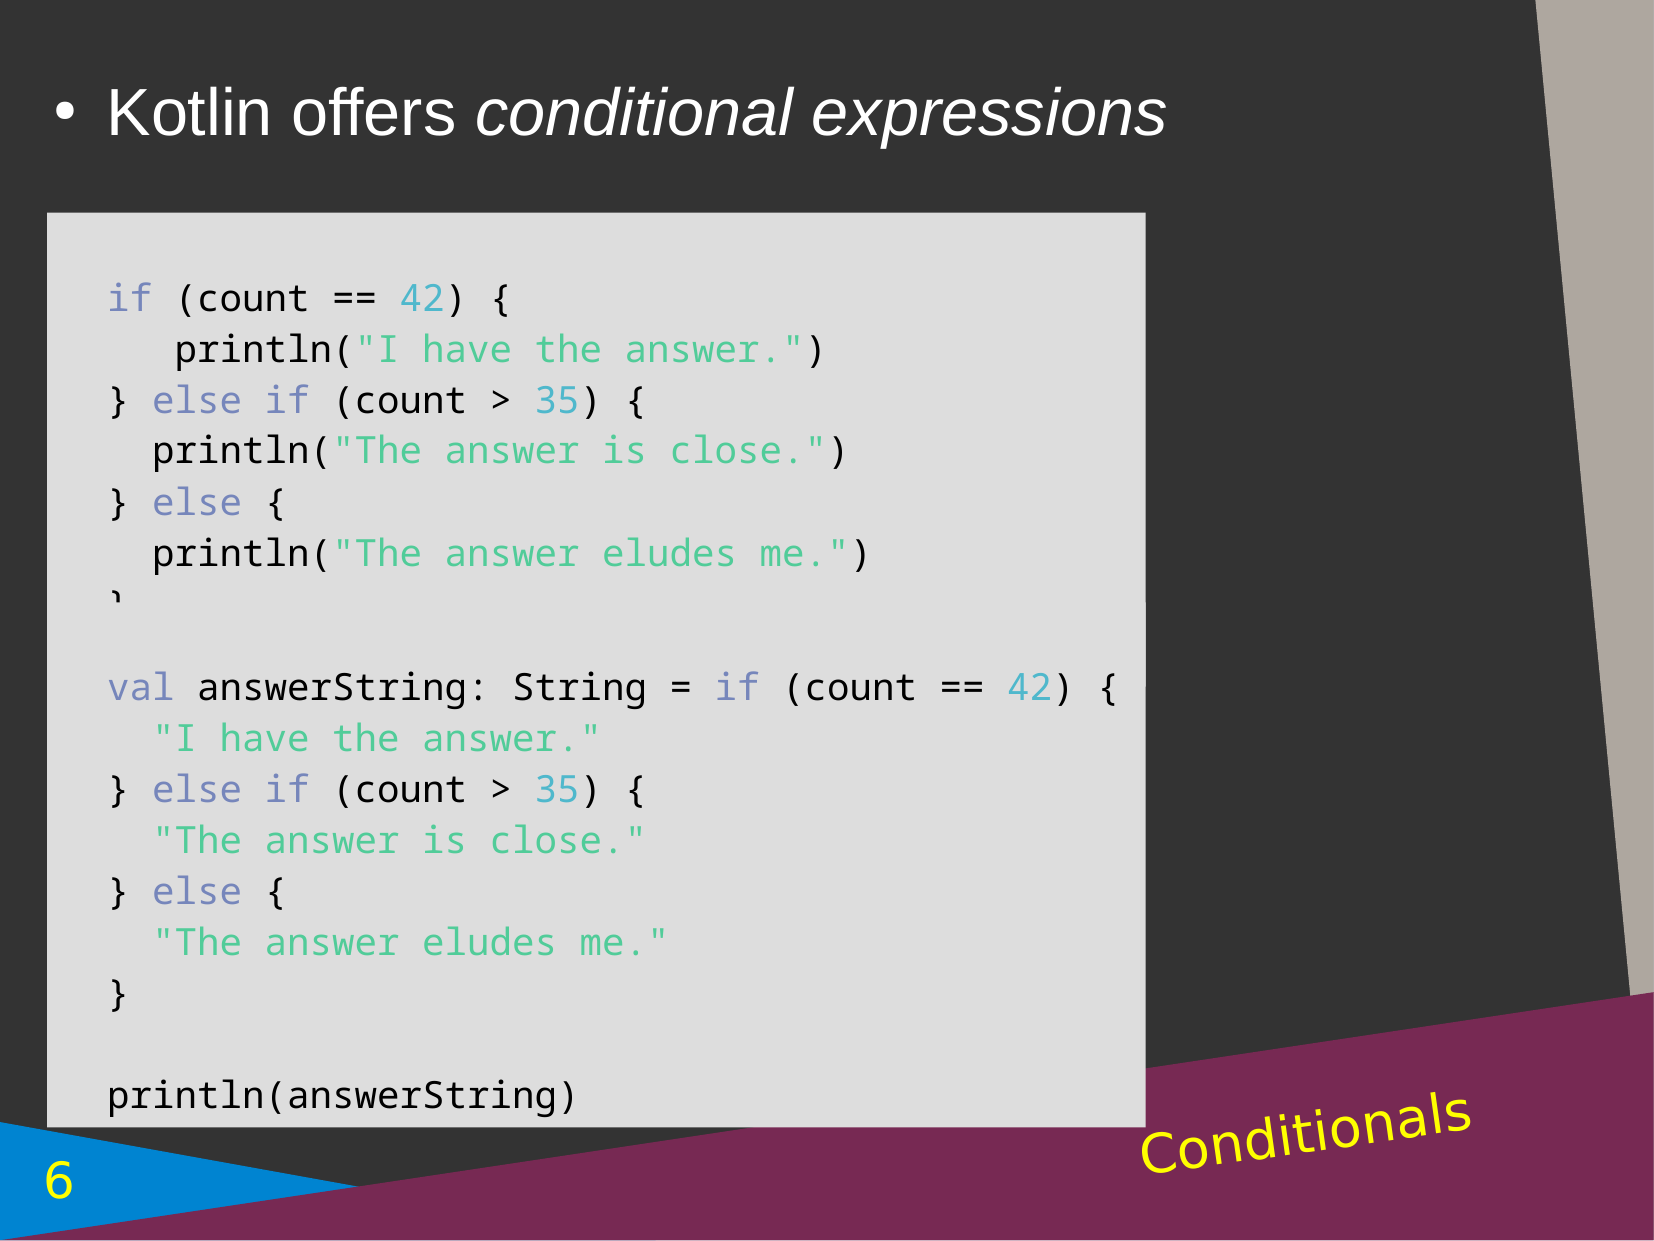

Kotlin offers conditional expressions
 if (count == 42) {
 println("I have the answer.")
 } else if (count > 35) {
 println("The answer is close.")
 } else {
 println("The answer eludes me.")
 }
 val answerString: String = if (count == 42) {
 "I have the answer."
 } else if (count > 35) {
 "The answer is close."
 } else {
 "The answer eludes me."
 }
 println(answerString)
# Conditionals
6